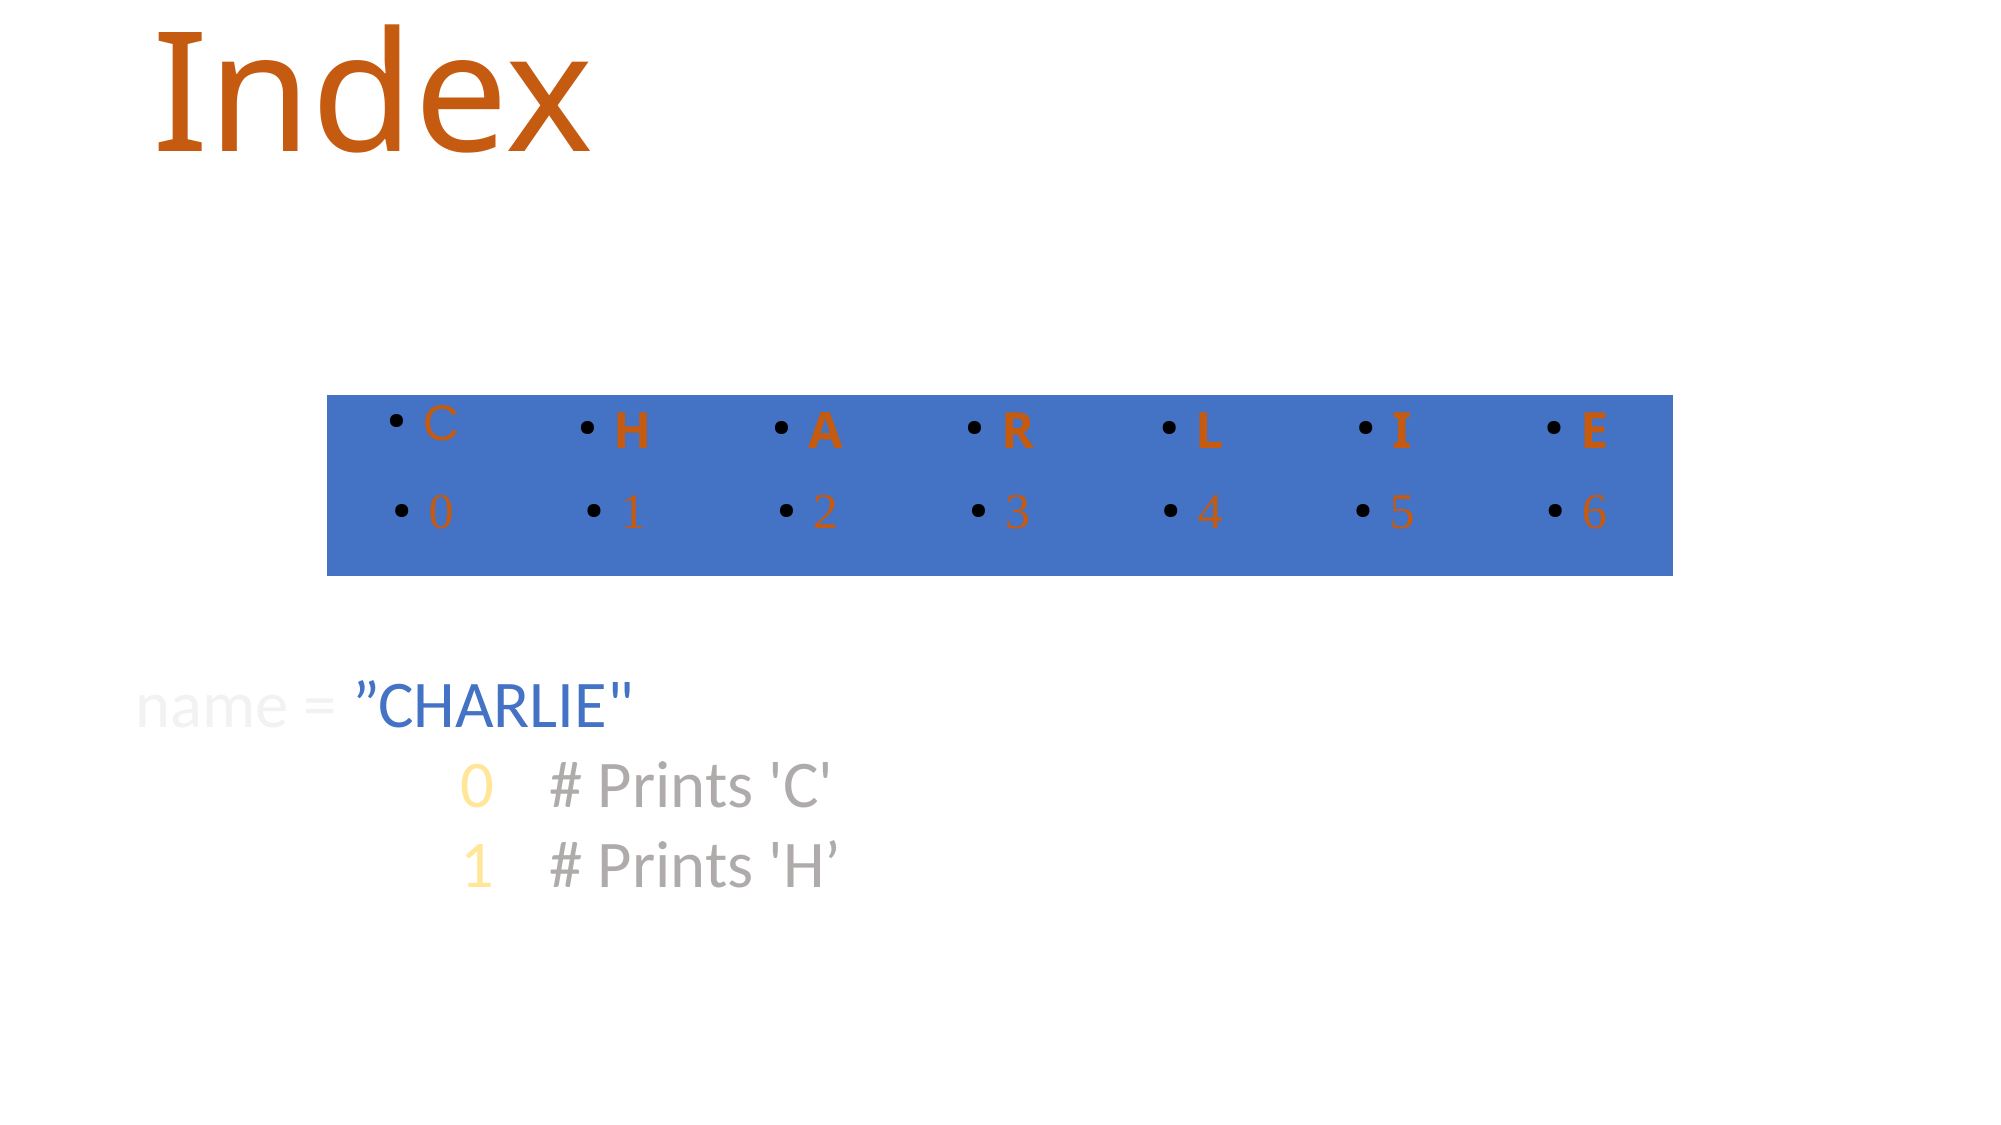

# Index
| C | H | A | R | L | I | E |
| --- | --- | --- | --- | --- | --- | --- |
| 0 | 1 | 2 | 3 | 4 | 5 | 6 |
name = ”CHARLIE"
print(name[0]) # Prints 'C'
print(name[1]) # Prints 'H’